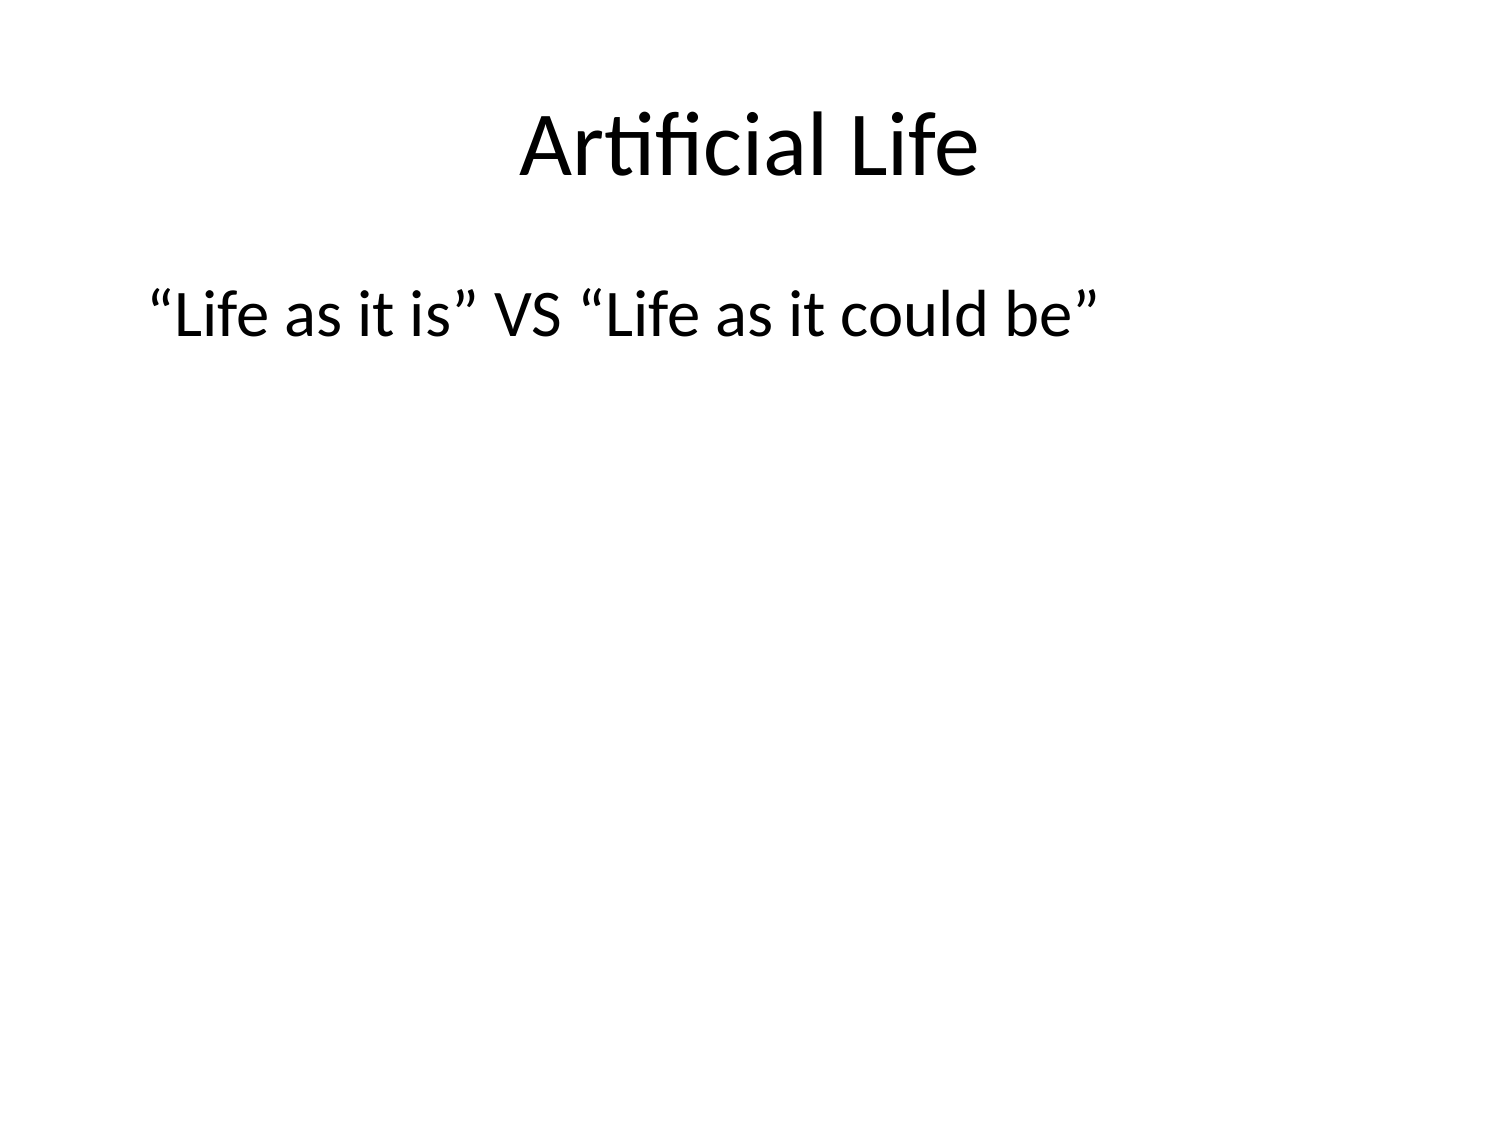

# Artificial Life
“Life as it is” VS “Life as it could be”